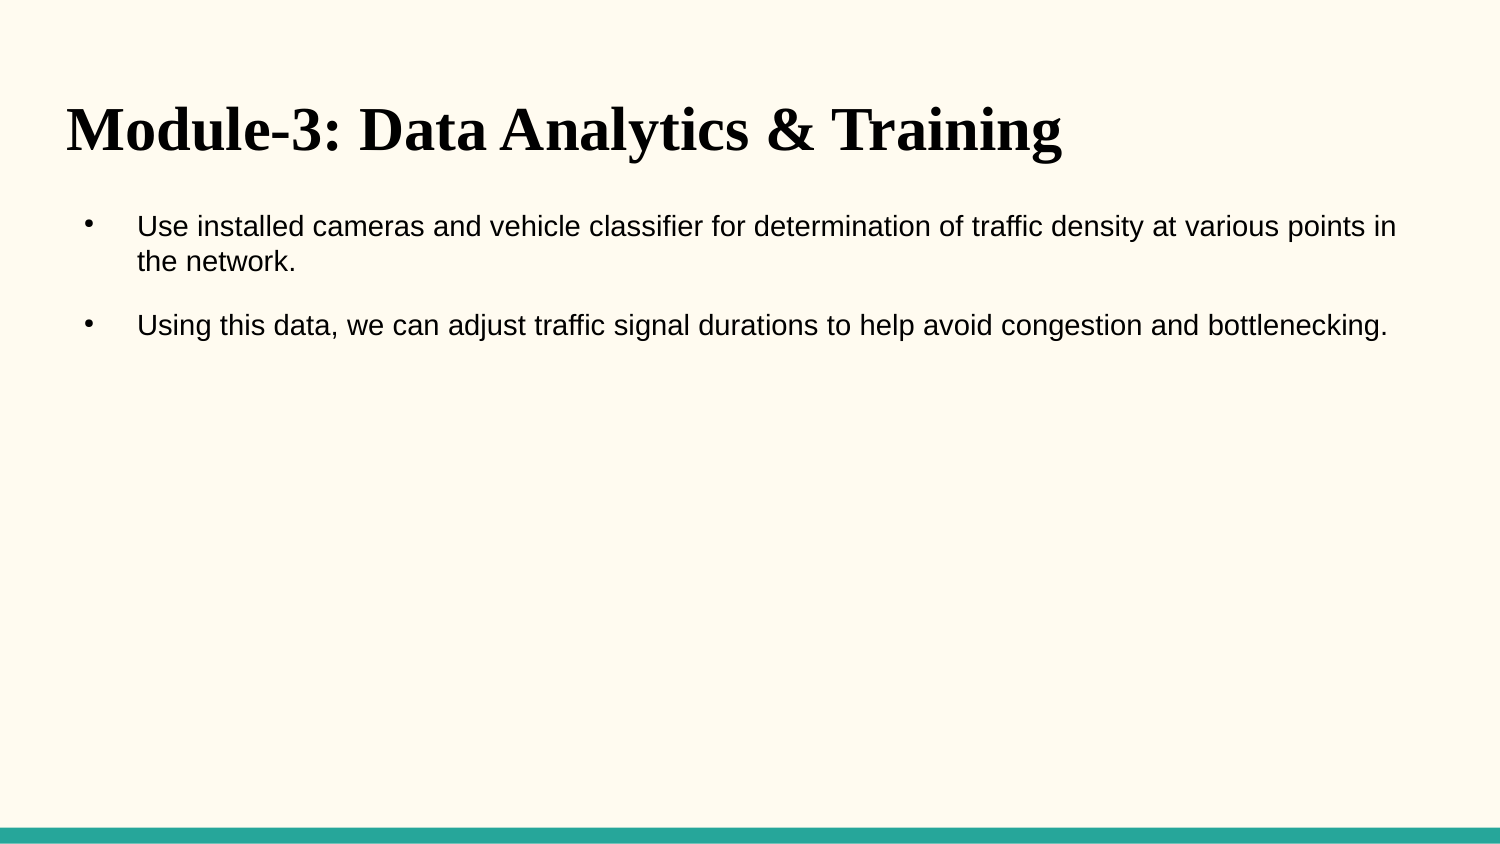

# Module-3: Data Analytics & Training
Use installed cameras and vehicle classifier for determination of traffic density at various points in the network.
Using this data, we can adjust traffic signal durations to help avoid congestion and bottlenecking.